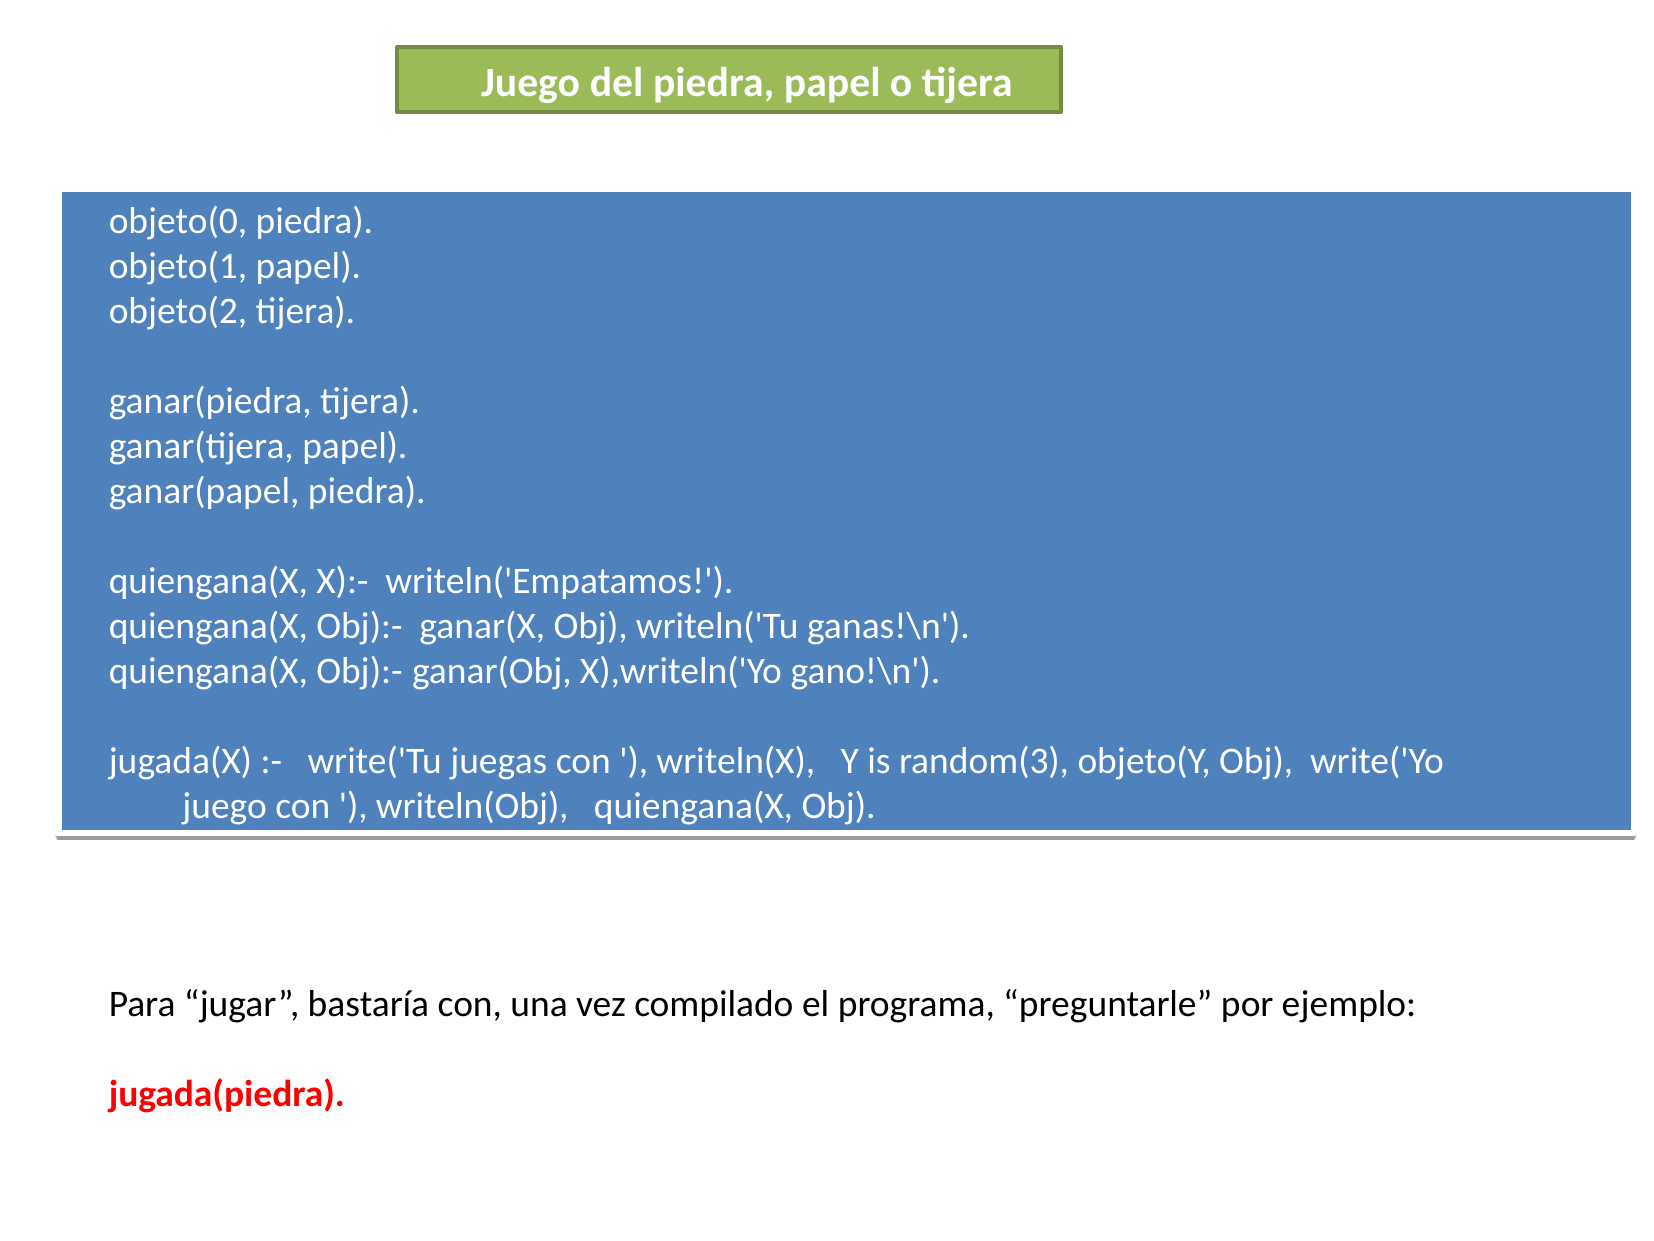

Juego del piedra, papel o tijera
objeto(0, piedra).
objeto(1, papel).
objeto(2, tijera).
ganar(piedra, tijera).
ganar(tijera, papel).
ganar(papel, piedra).
quiengana(X, X):- writeln('Empatamos!').
quiengana(X, Obj):- ganar(X, Obj), writeln('Tu ganas!\n').
quiengana(X, Obj):-	 ganar(Obj, X),writeln('Yo gano!\n').
jugada(X) :- write('Tu juegas con '), writeln(X), Y is random(3), objeto(Y, Obj), write('Yo 			juego con '), writeln(Obj), quiengana(X, Obj).
Para “jugar”, bastaría con, una vez compilado el programa, “preguntarle” por ejemplo:
jugada(piedra).